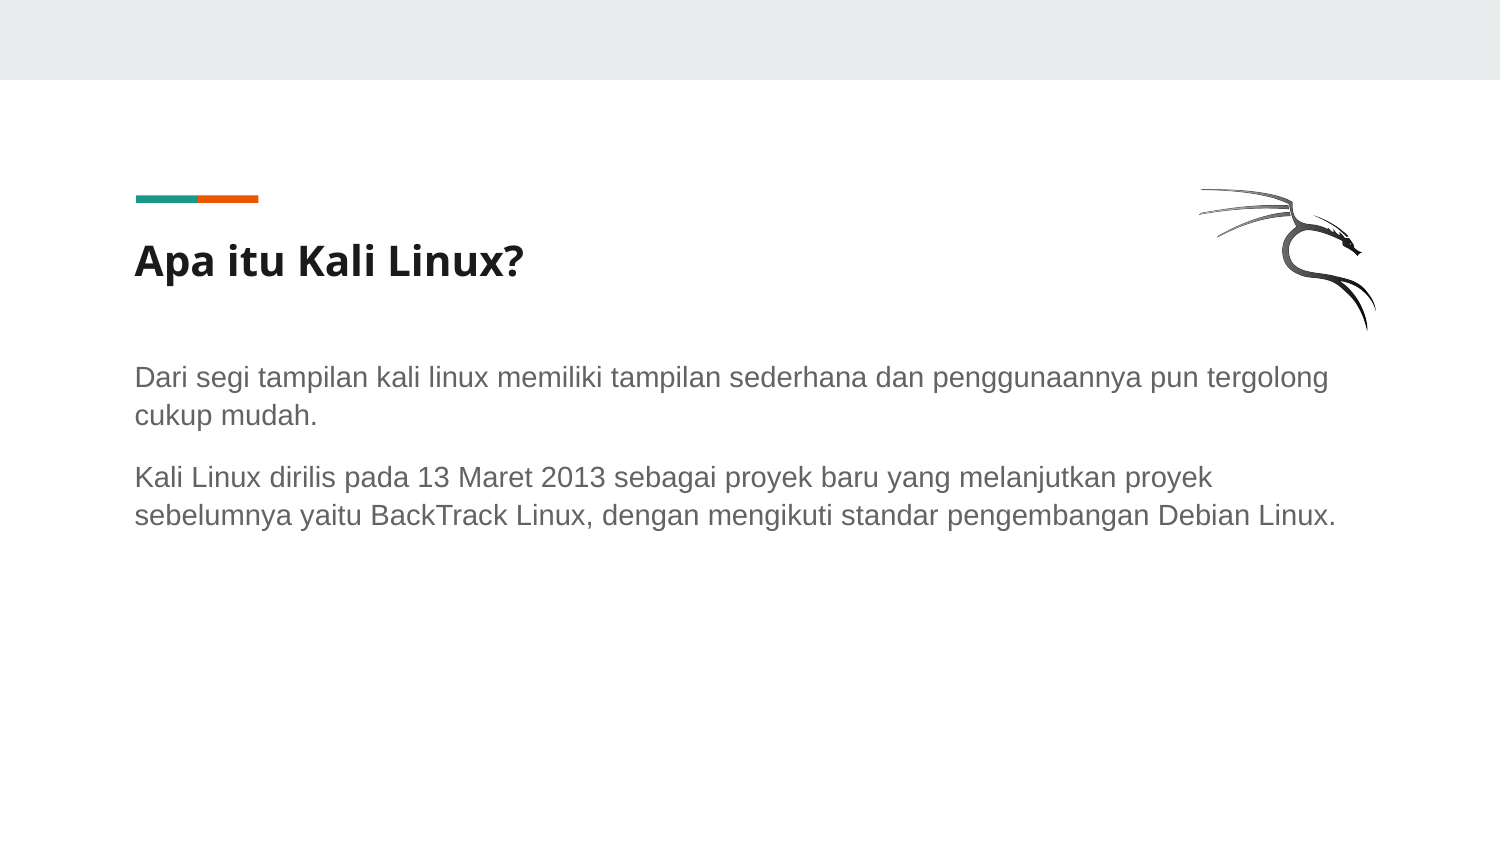

# Apa itu Kali Linux?
Dari segi tampilan kali linux memiliki tampilan sederhana dan penggunaannya pun tergolong cukup mudah.
Kali Linux dirilis pada 13 Maret 2013 sebagai proyek baru yang melanjutkan proyek sebelumnya yaitu BackTrack Linux, dengan mengikuti standar pengembangan Debian Linux.